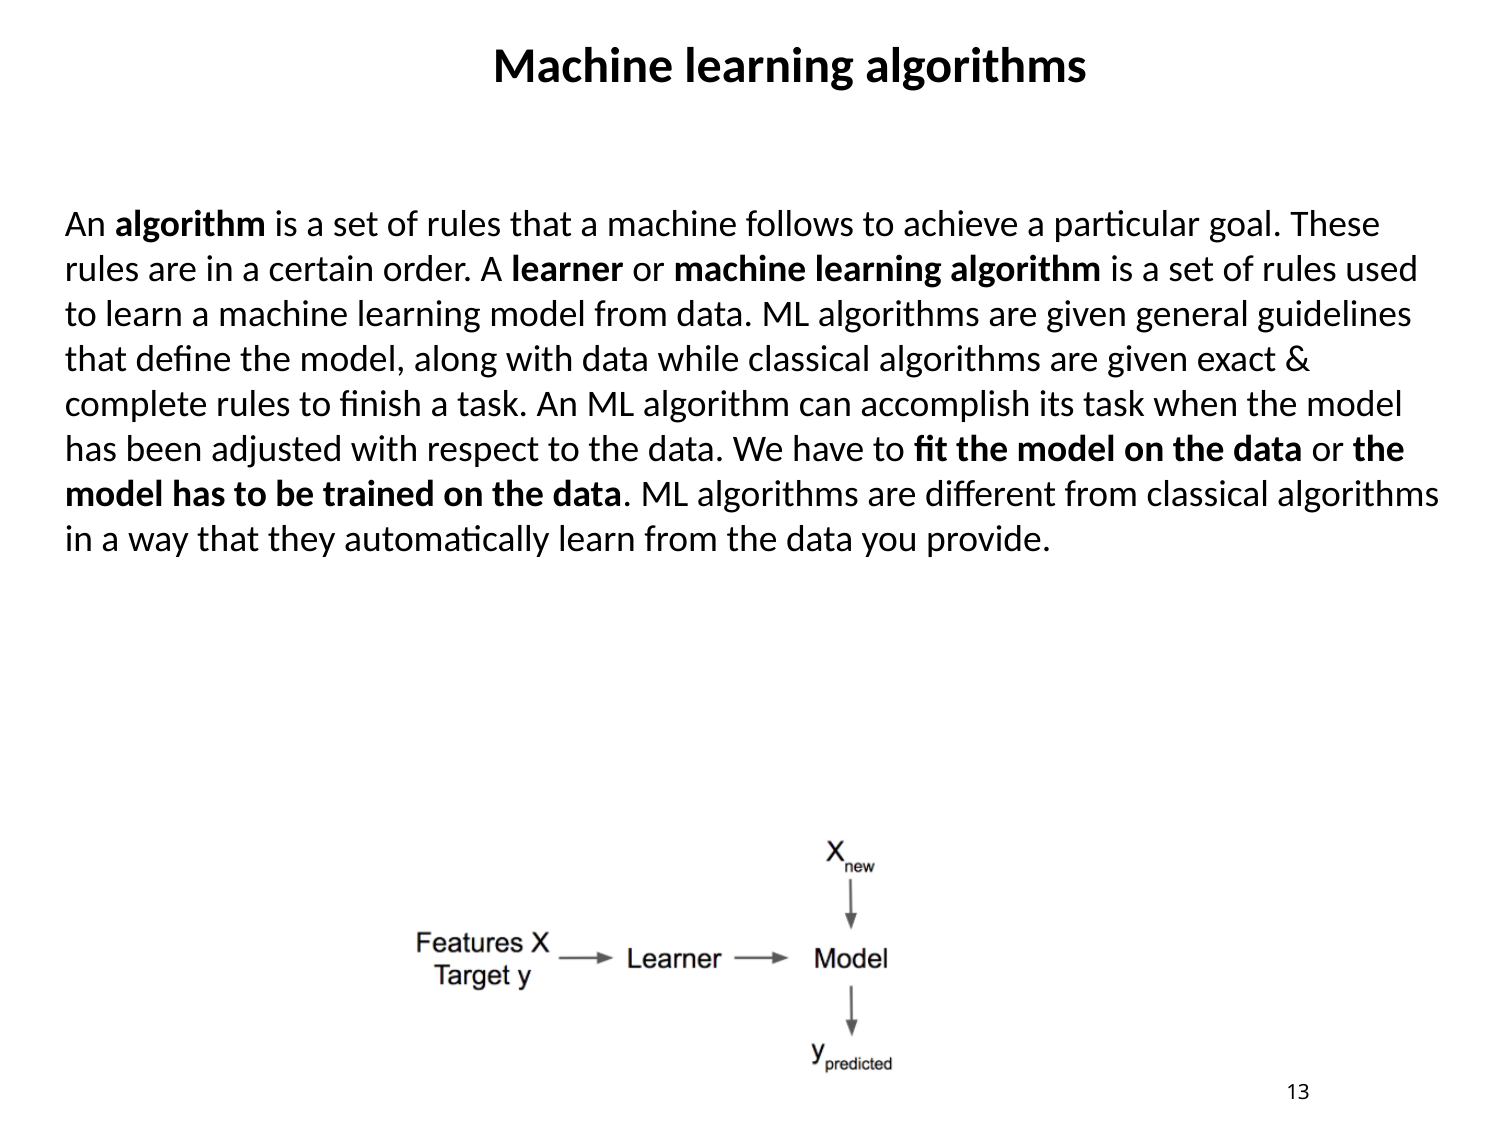

Machine learning algorithms
An algorithm is a set of rules that a machine follows to achieve a particular goal. These rules are in a certain order. A learner or machine learning algorithm is a set of rules used to learn a machine learning model from data. ML algorithms are given general guidelines that define the model, along with data while classical algorithms are given exact & complete rules to finish a task. An ML algorithm can accomplish its task when the model has been adjusted with respect to the data. We have to fit the model on the data or the model has to be trained on the data. ML algorithms are different from classical algorithms in a way that they automatically learn from the data you provide.
13